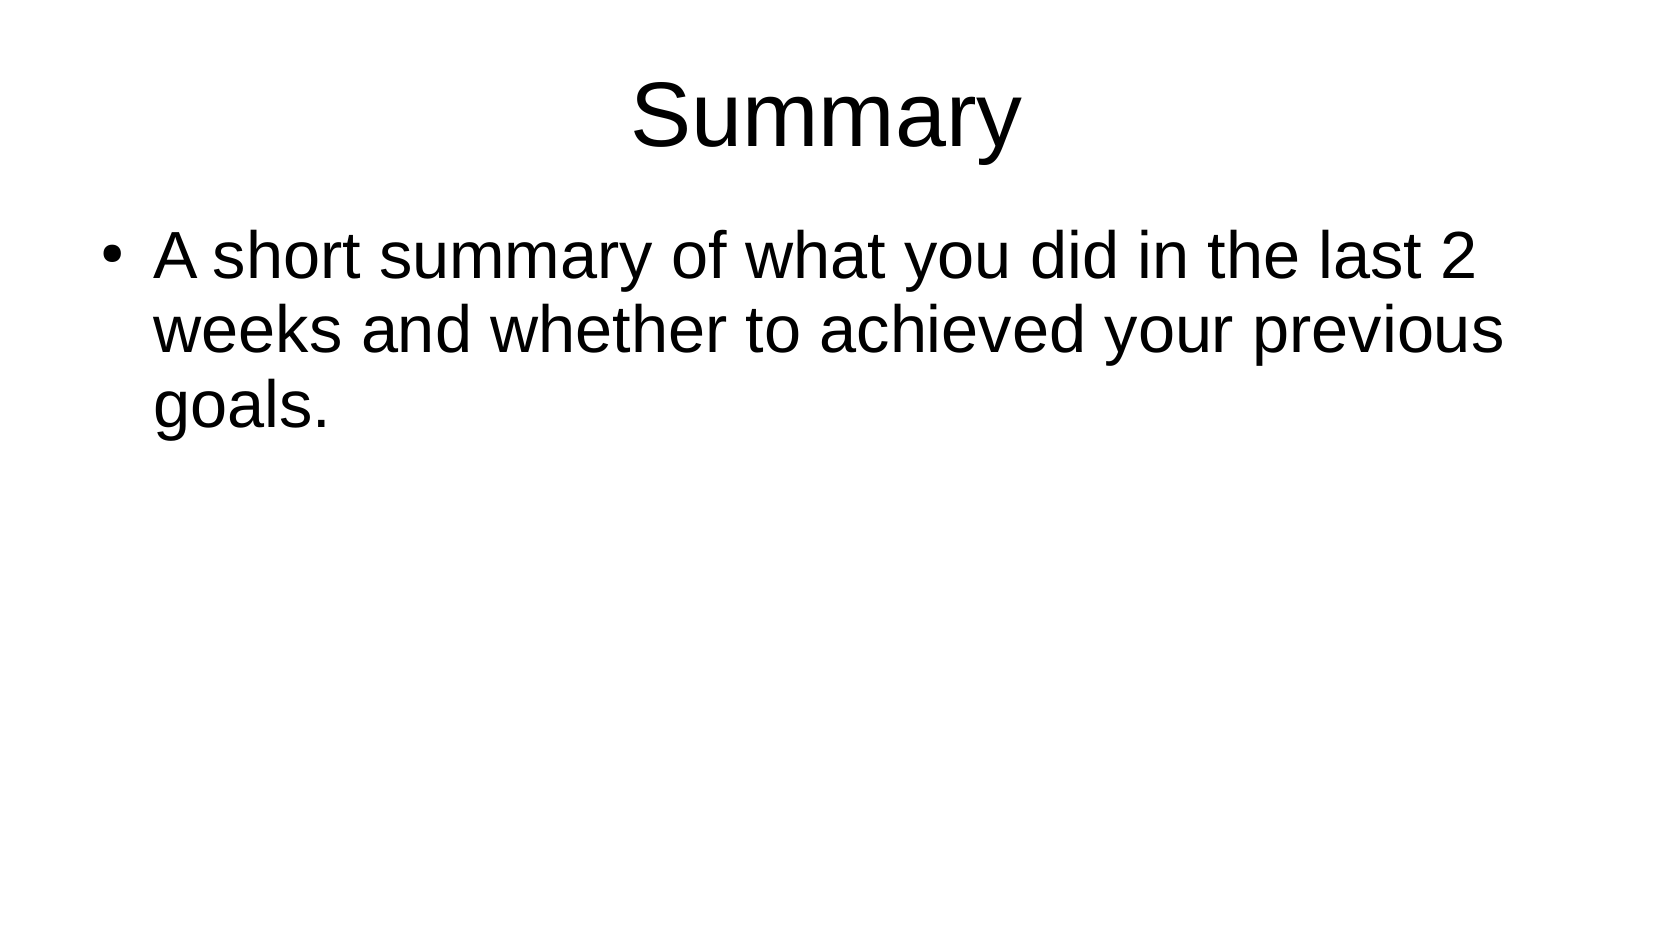

# Summary
A short summary of what you did in the last 2 weeks and whether to achieved your previous goals.